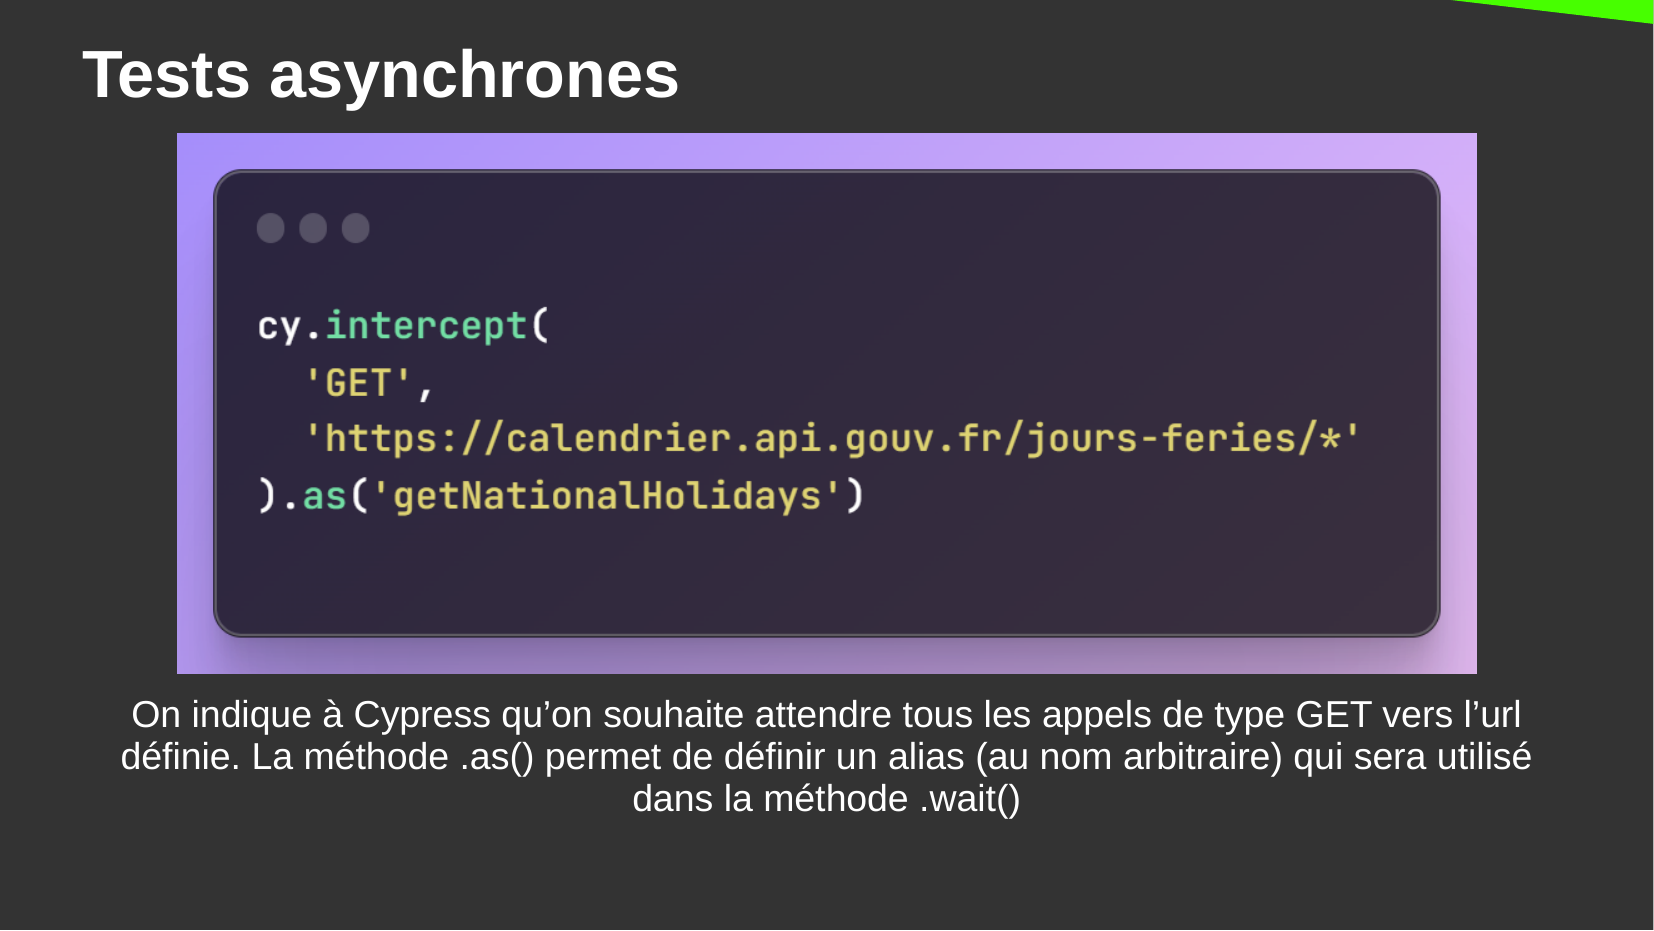

# Tests asynchrones
On indique à Cypress qu’on souhaite attendre tous les appels de type GET vers l’url définie. La méthode .as() permet de définir un alias (au nom arbitraire) qui sera utilisé dans la méthode .wait()